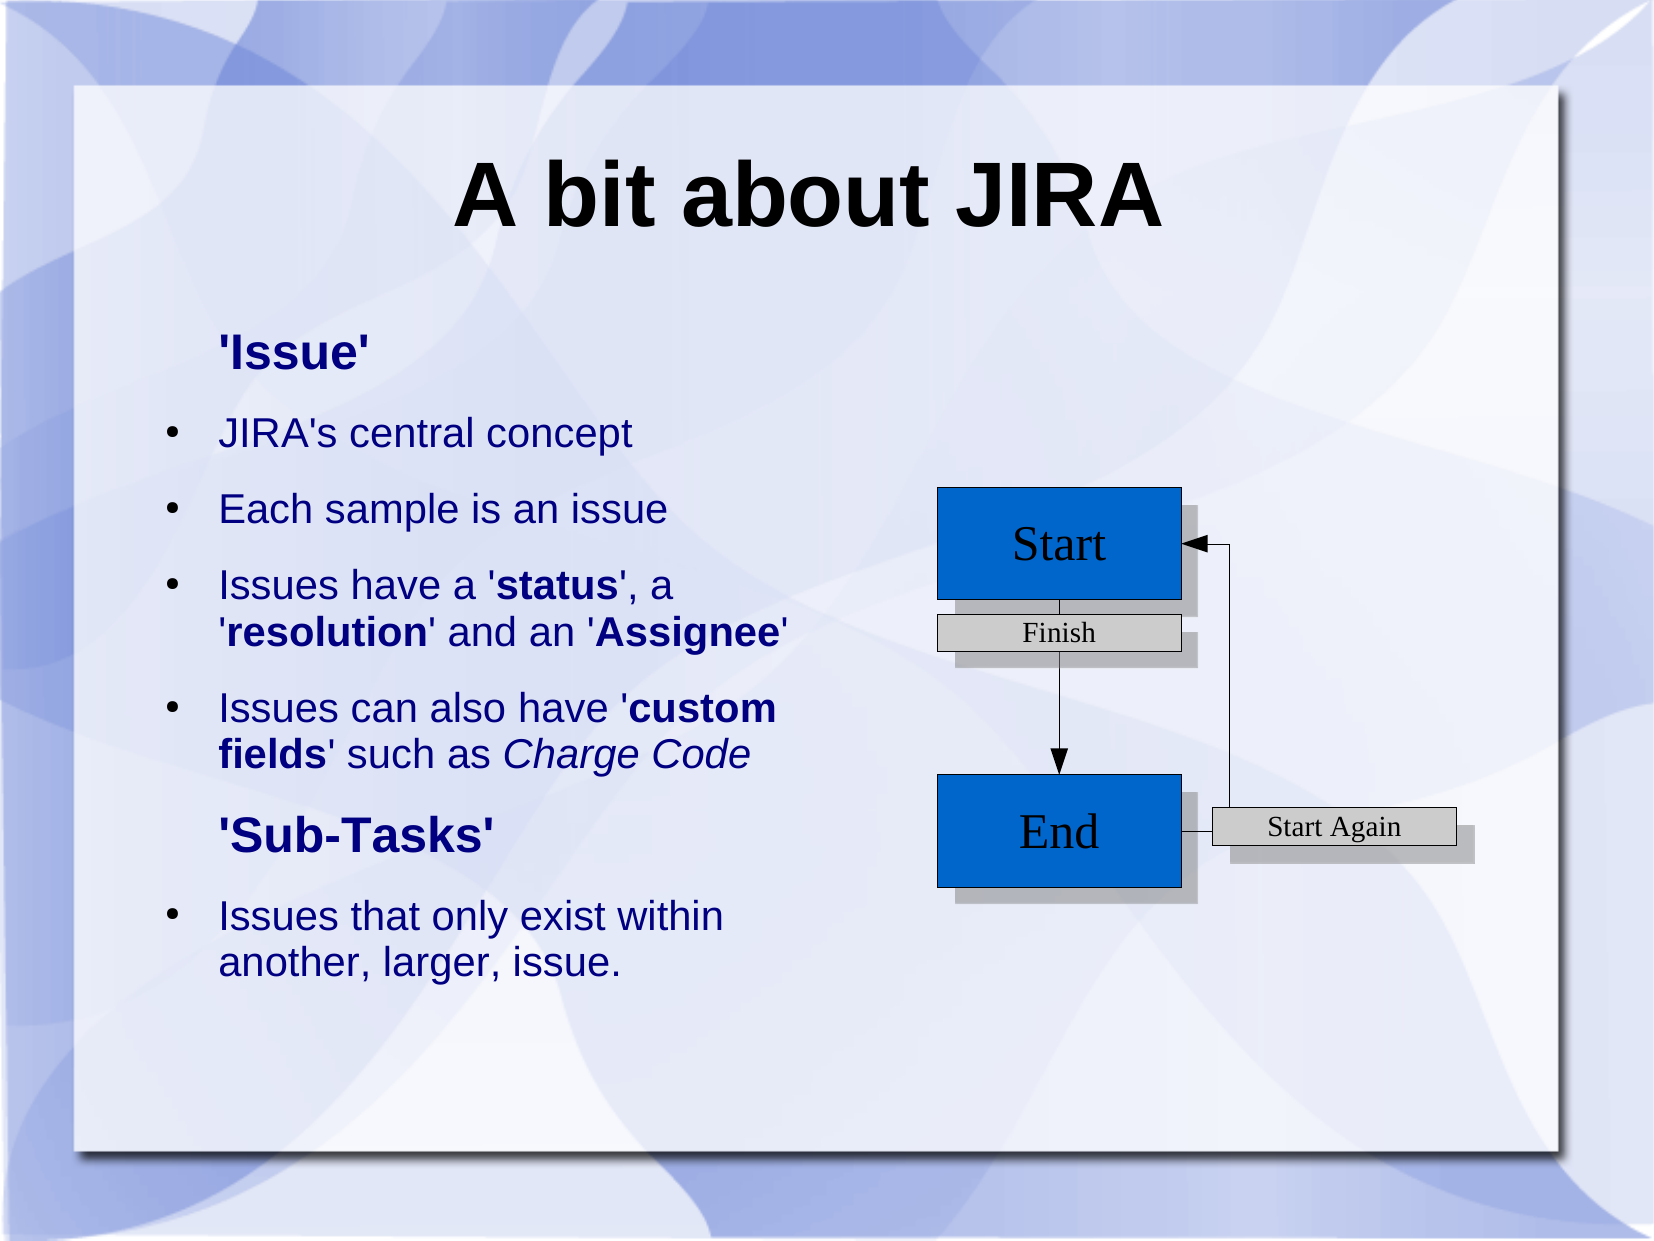

# A bit about JIRA
'Issue'
JIRA's central concept
Each sample is an issue
Issues have a 'status', a 'resolution' and an 'Assignee'
Issues can also have 'custom fields' such as Charge Code
'Sub-Tasks'
Issues that only exist within another, larger, issue.
Start
Finish
End
Start Again